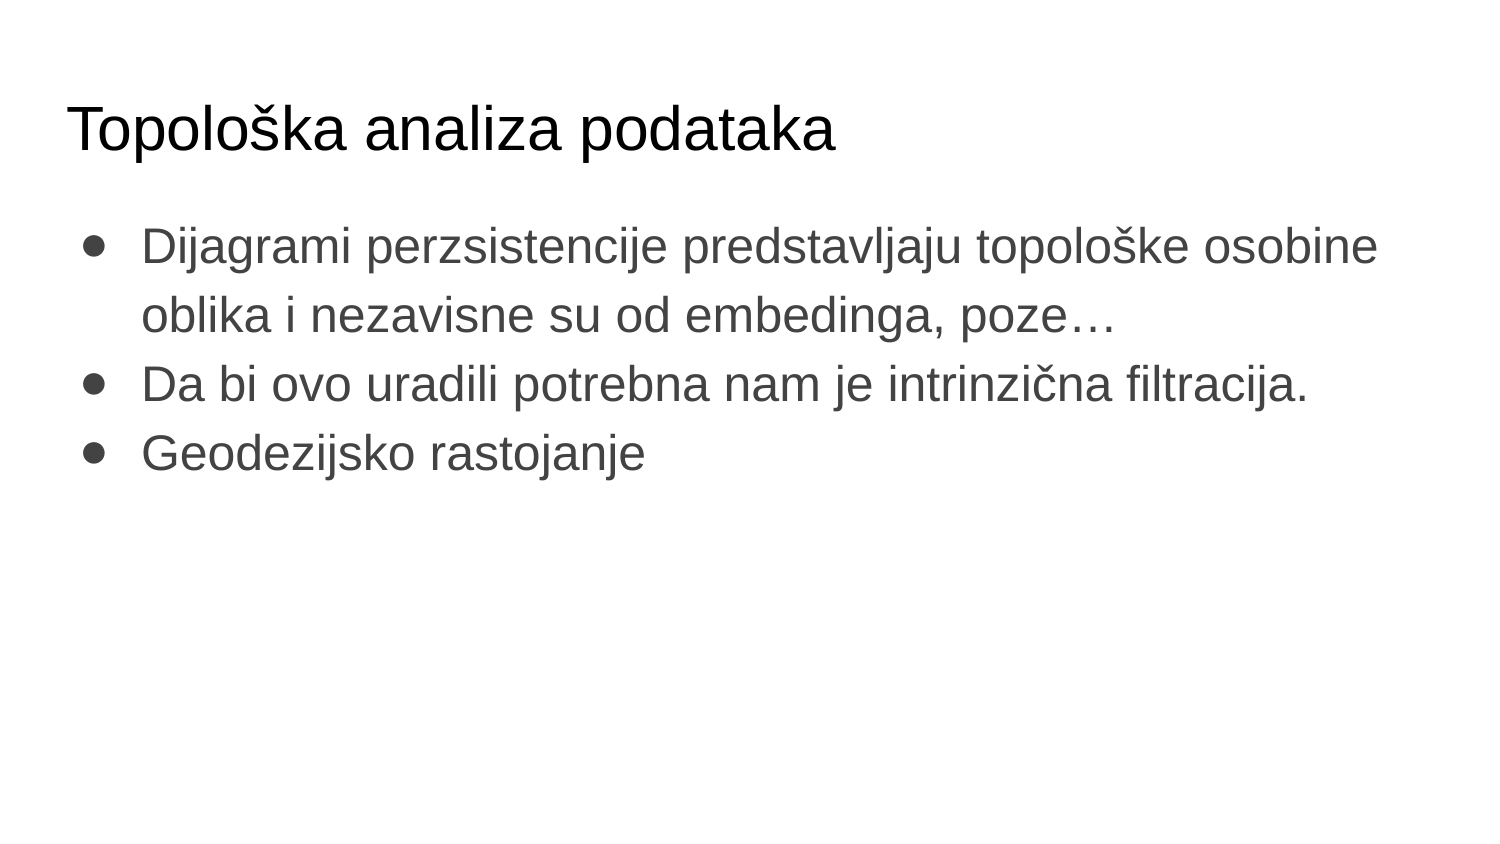

# Topološka analiza podataka
Dijagrami perzsistencije predstavljaju topološke osobine oblika i nezavisne su od embedinga, poze…
Da bi ovo uradili potrebna nam je intrinzična filtracija.
Geodezijsko rastojanje